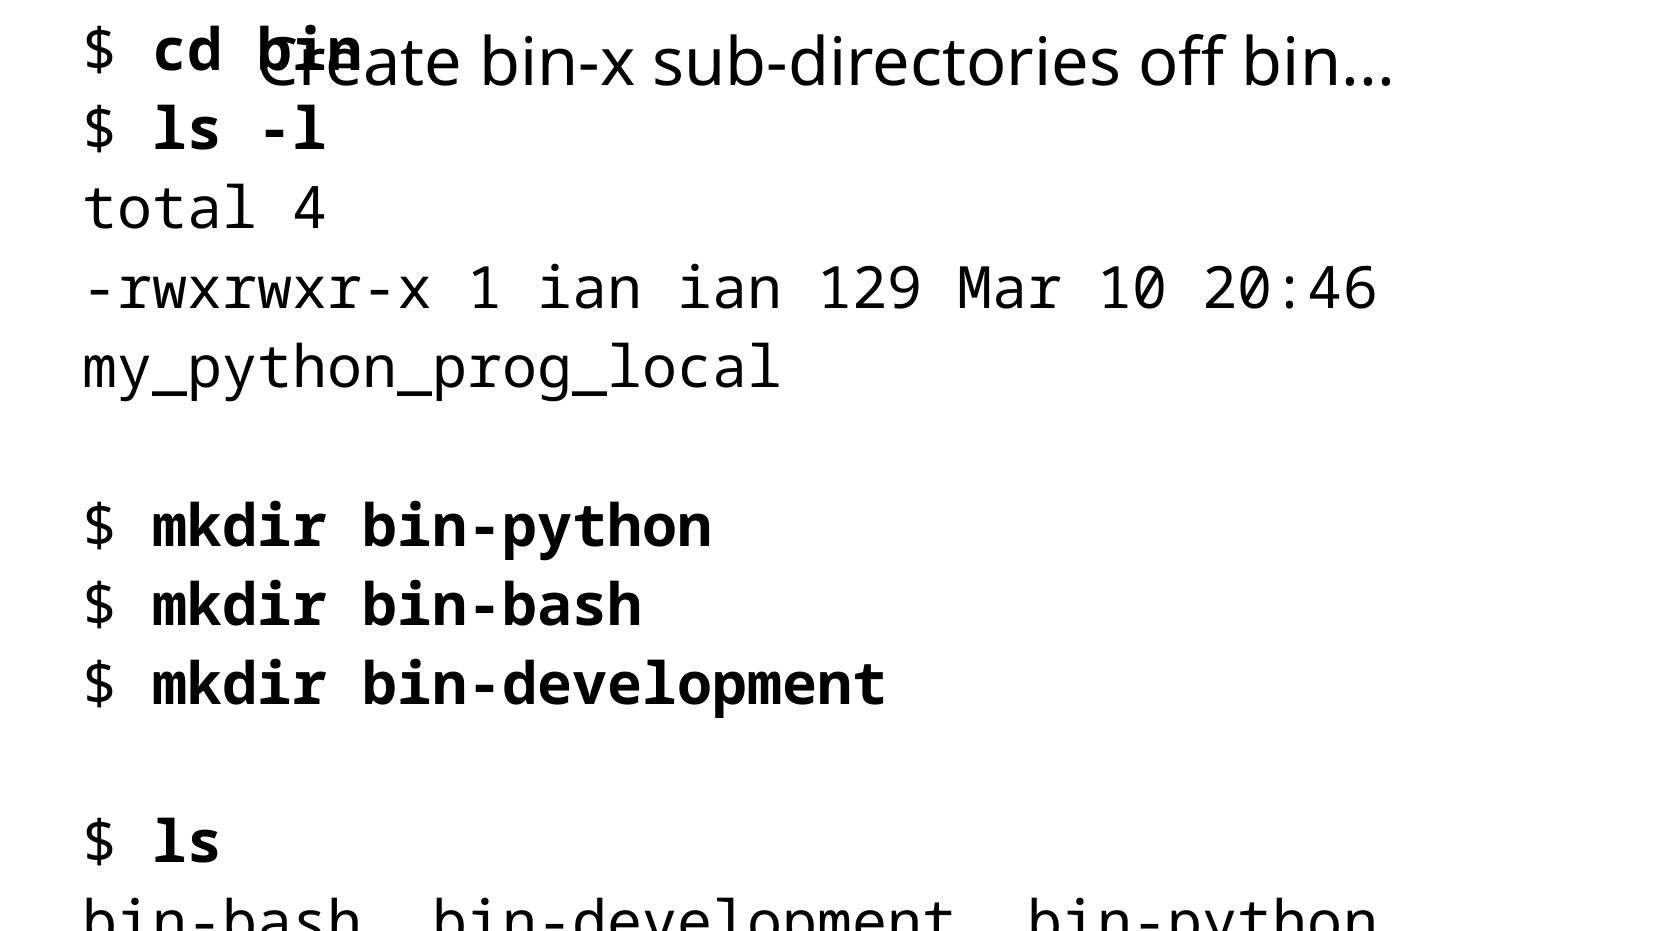

$ cd ~/
$ cd bin
$ ls -l
total 4
-rwxrwxr-x 1 ian ian 129 Mar 10 20:46 my_python_prog_local
$ mkdir bin-python
$ mkdir bin-bash
$ mkdir bin-development
$ ls
bin-bash bin-development bin-python my_python_prog_local
# Create bin-x sub-directories off bin...